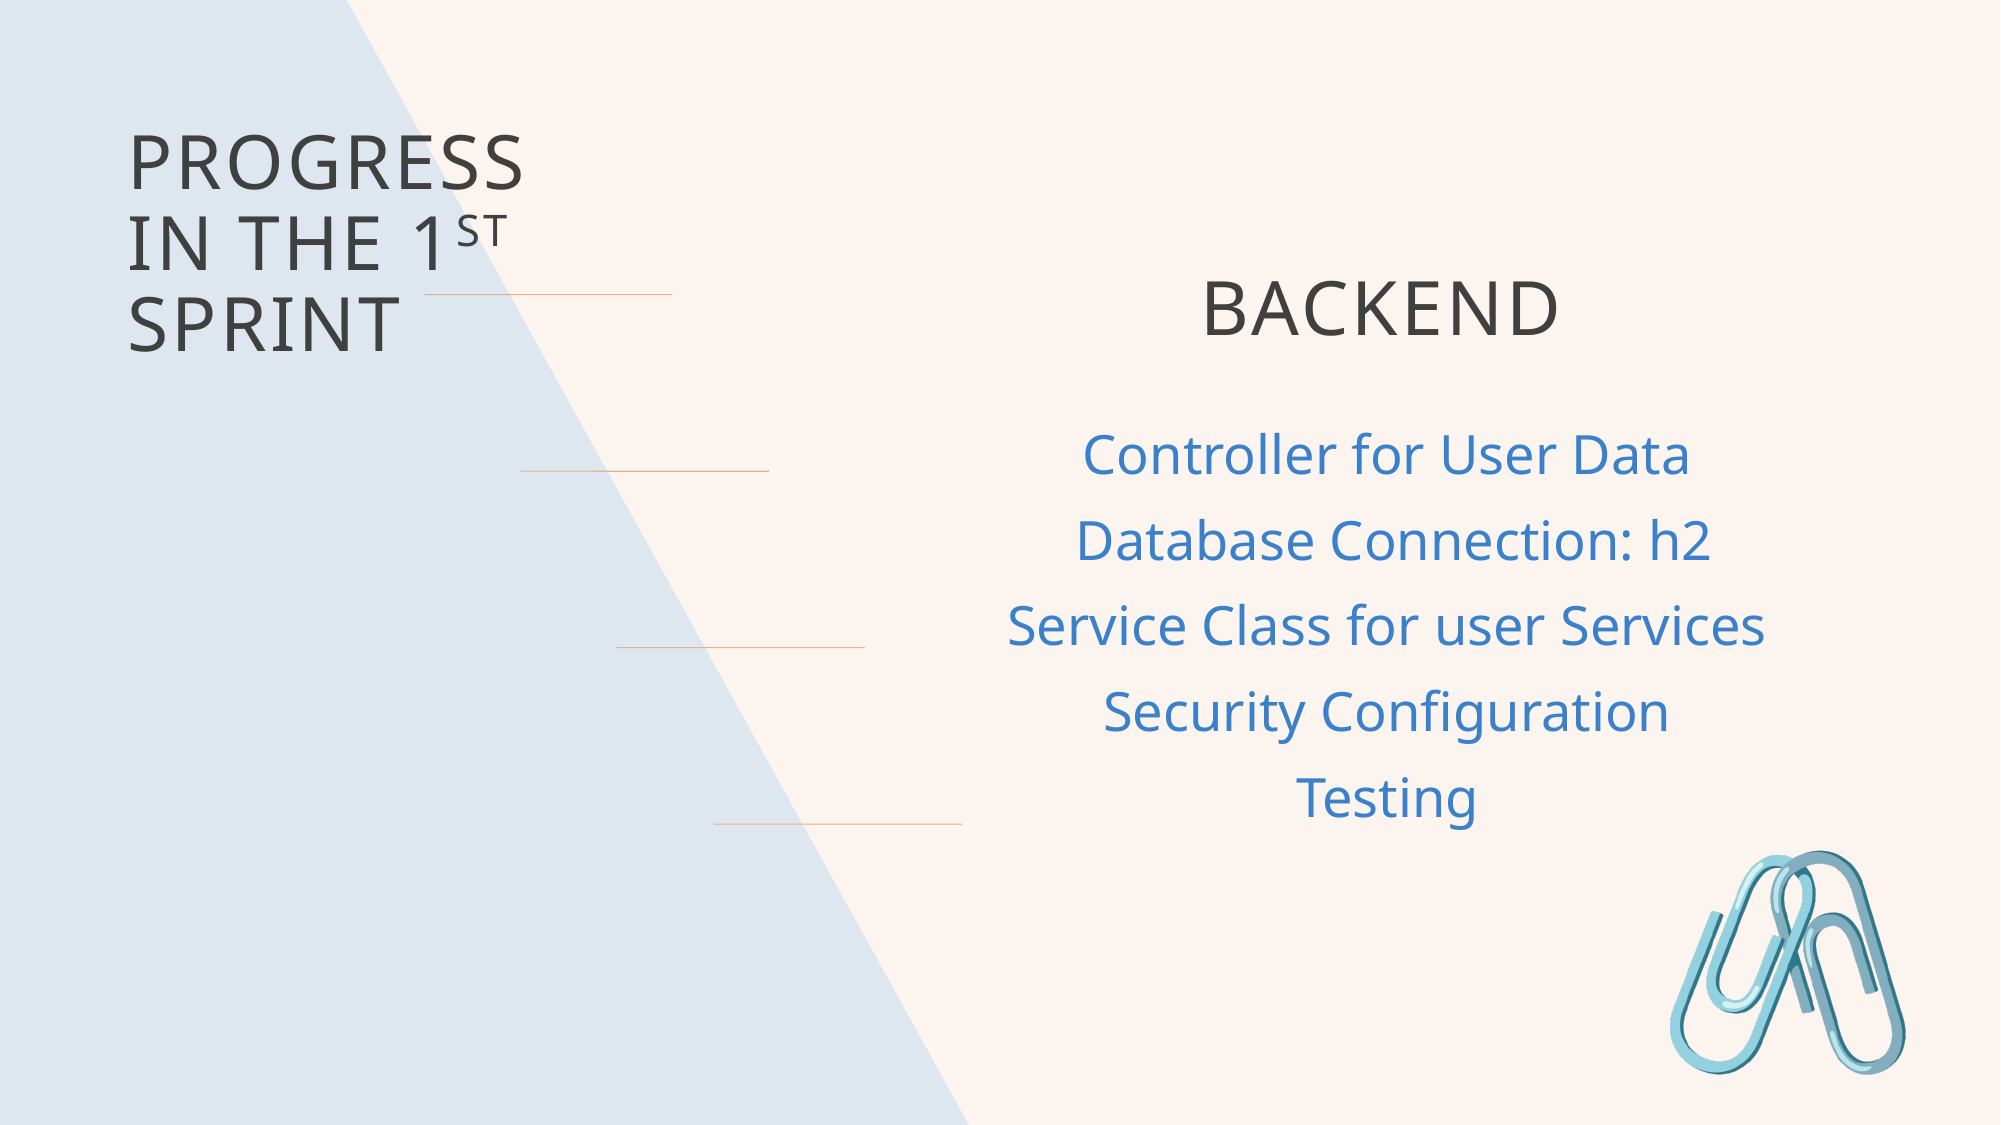

Progress in the 1st sprint
# BACKEND
Controller for User Data
 Database Connection: h2
Service Class for user Services
Security Configuration
Testing